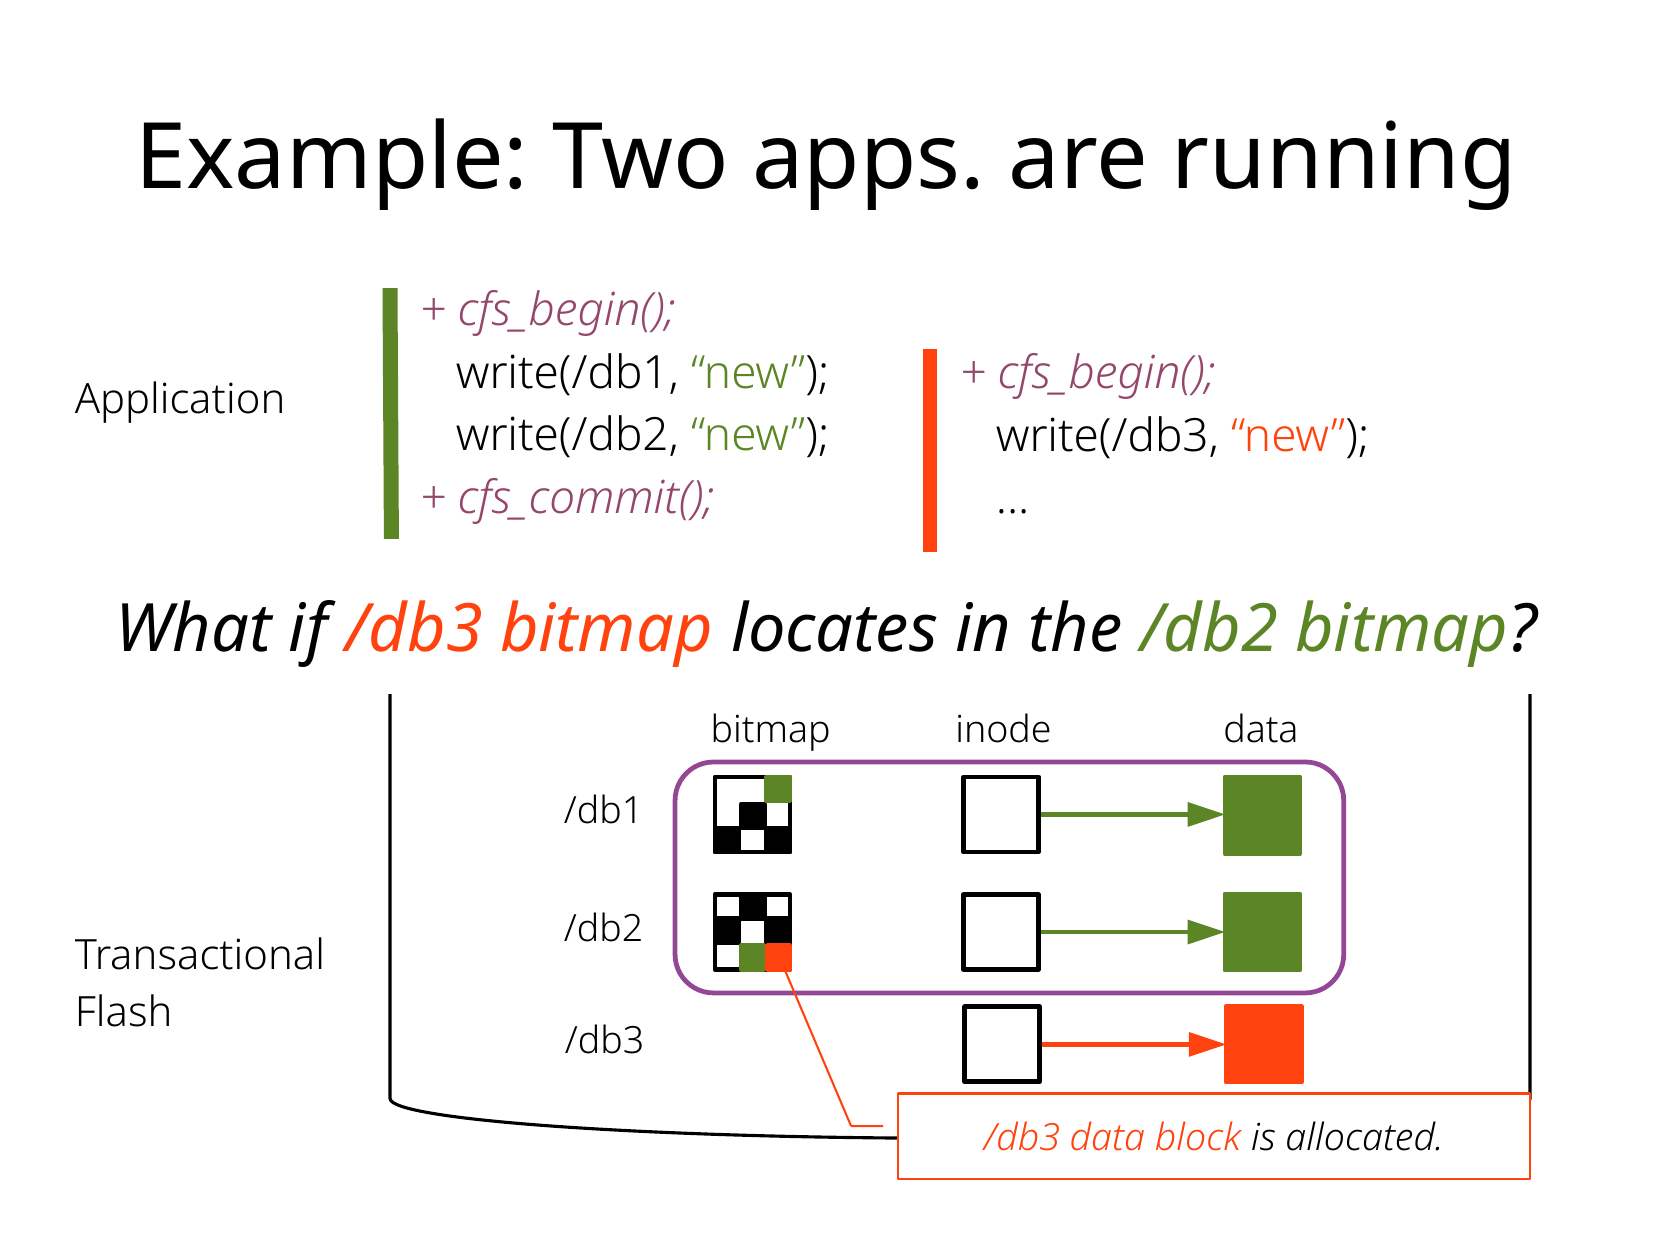

# Example: Two apps. are running
+ cfs_begin();
 write(/db1, “new”);
 write(/db2, “new”);
+ cfs_commit();
+ cfs_begin();
 write(/db3, “new”);
 ...
Application
What if /db3 bitmap locates in the /db2 bitmap?
bitmap
inode
data
/db1
/db2
Transactional
Flash
/db3
/db3 data block is allocated.